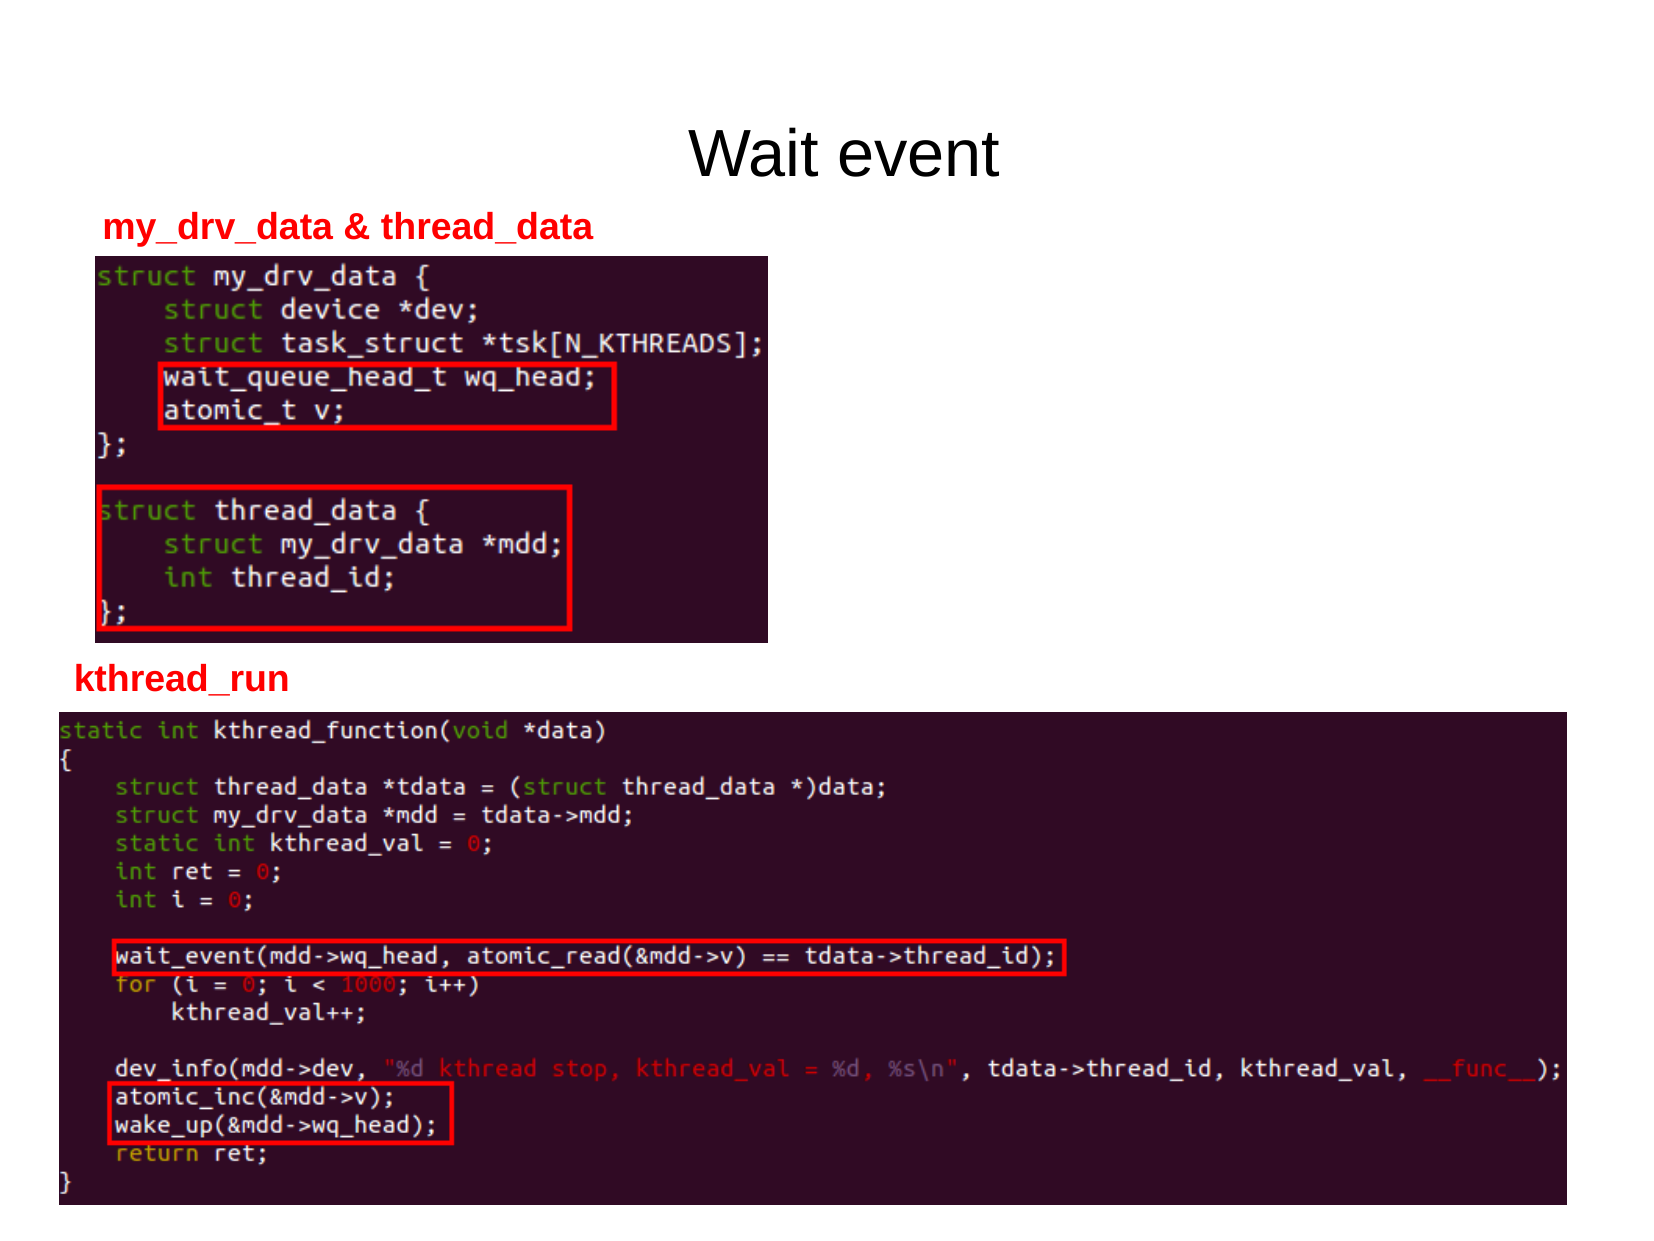

# Wait event
my_drv_data & thread_data
kthread_run